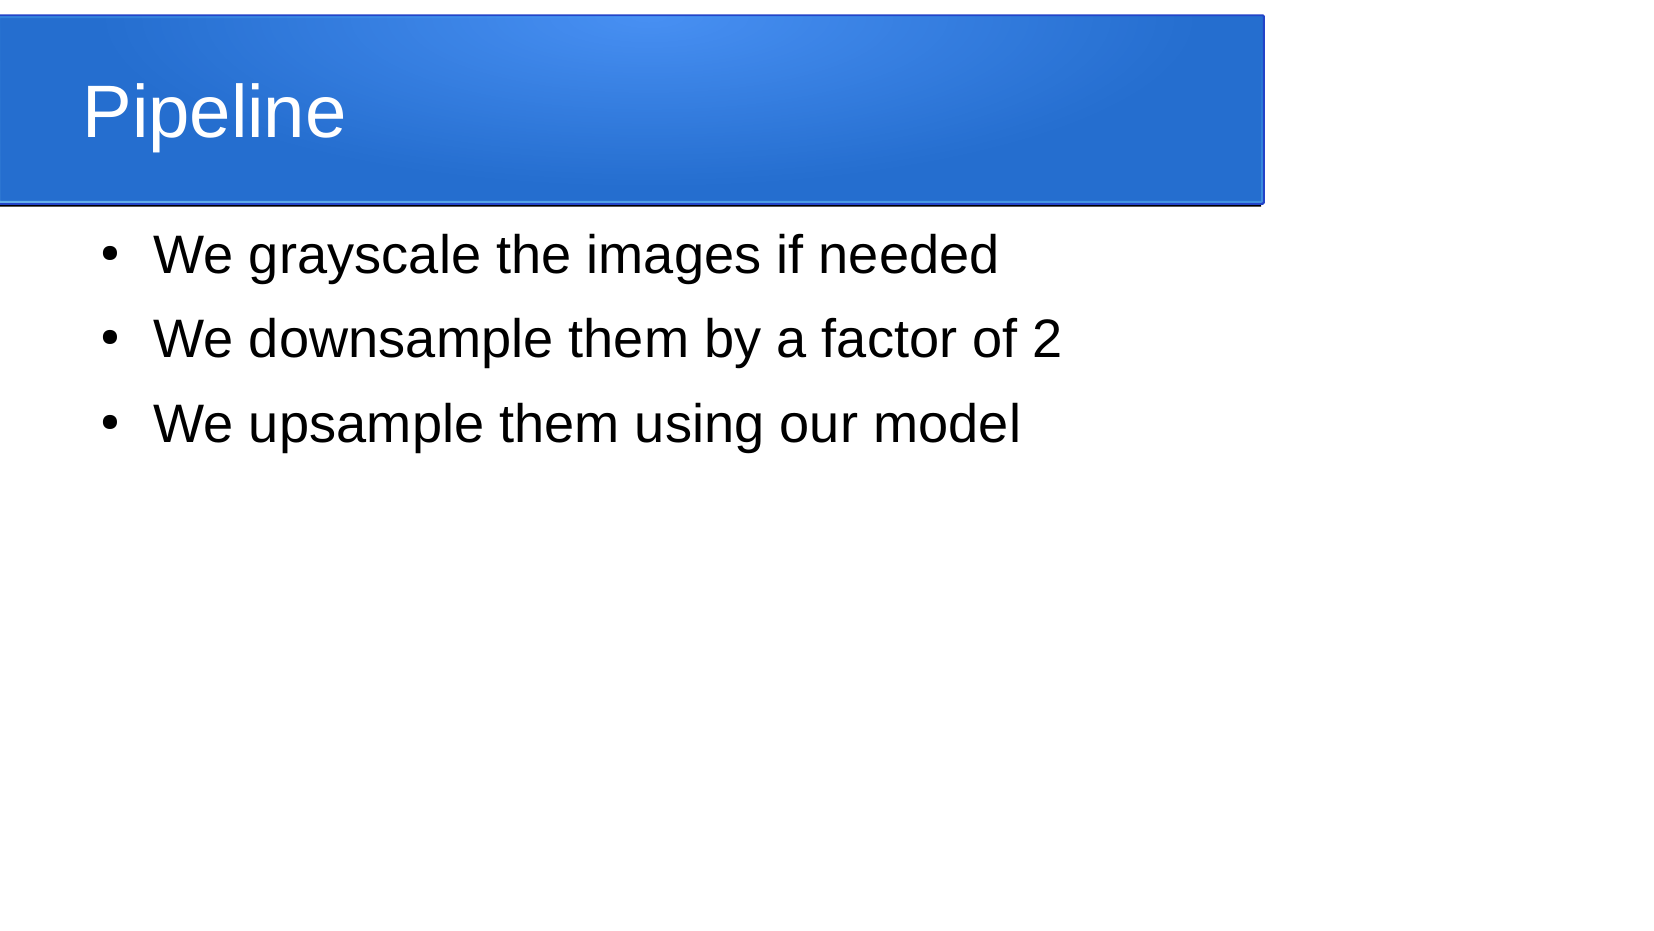

# Pipeline
We grayscale the images if needed
We downsample them by a factor of 2
We upsample them using our model